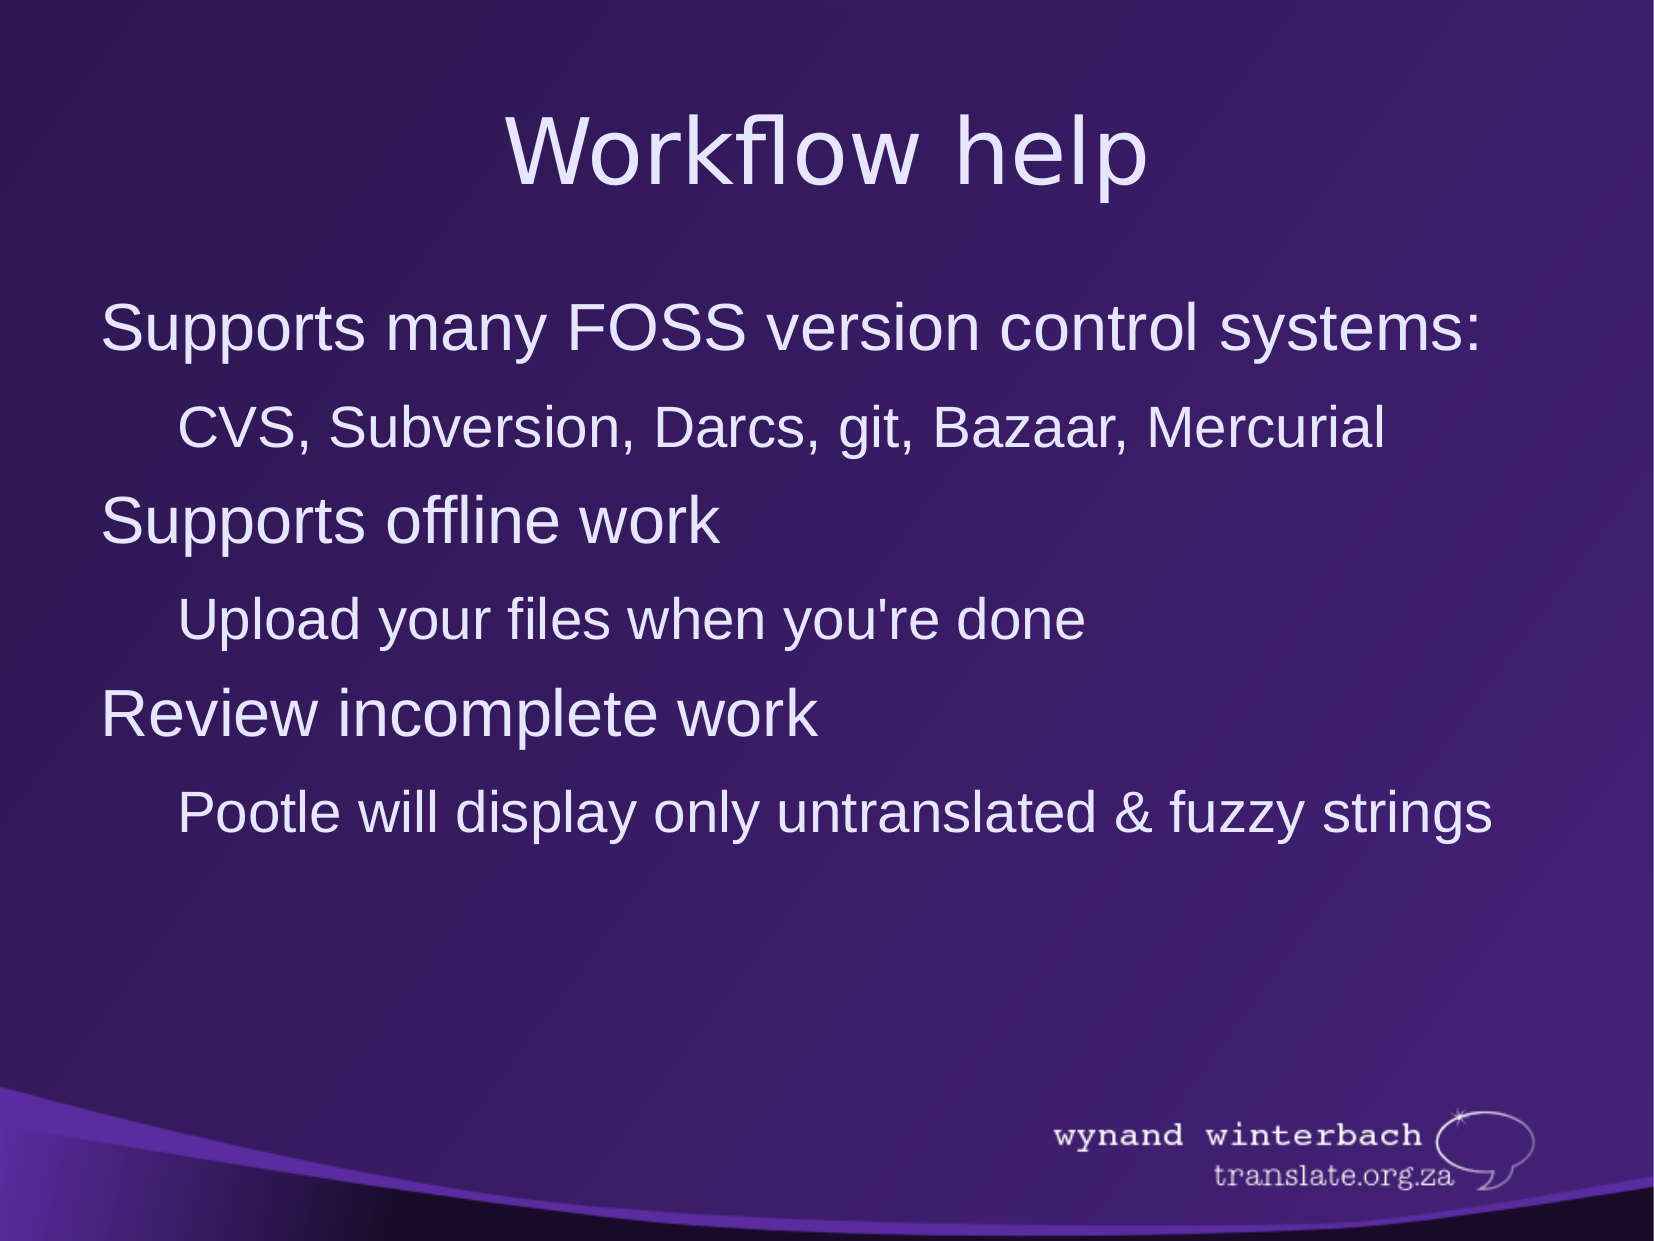

# Workflow help
Supports many FOSS version control systems:
CVS, Subversion, Darcs, git, Bazaar, Mercurial
Supports offline work
Upload your files when you're done
Review incomplete work
Pootle will display only untranslated & fuzzy strings